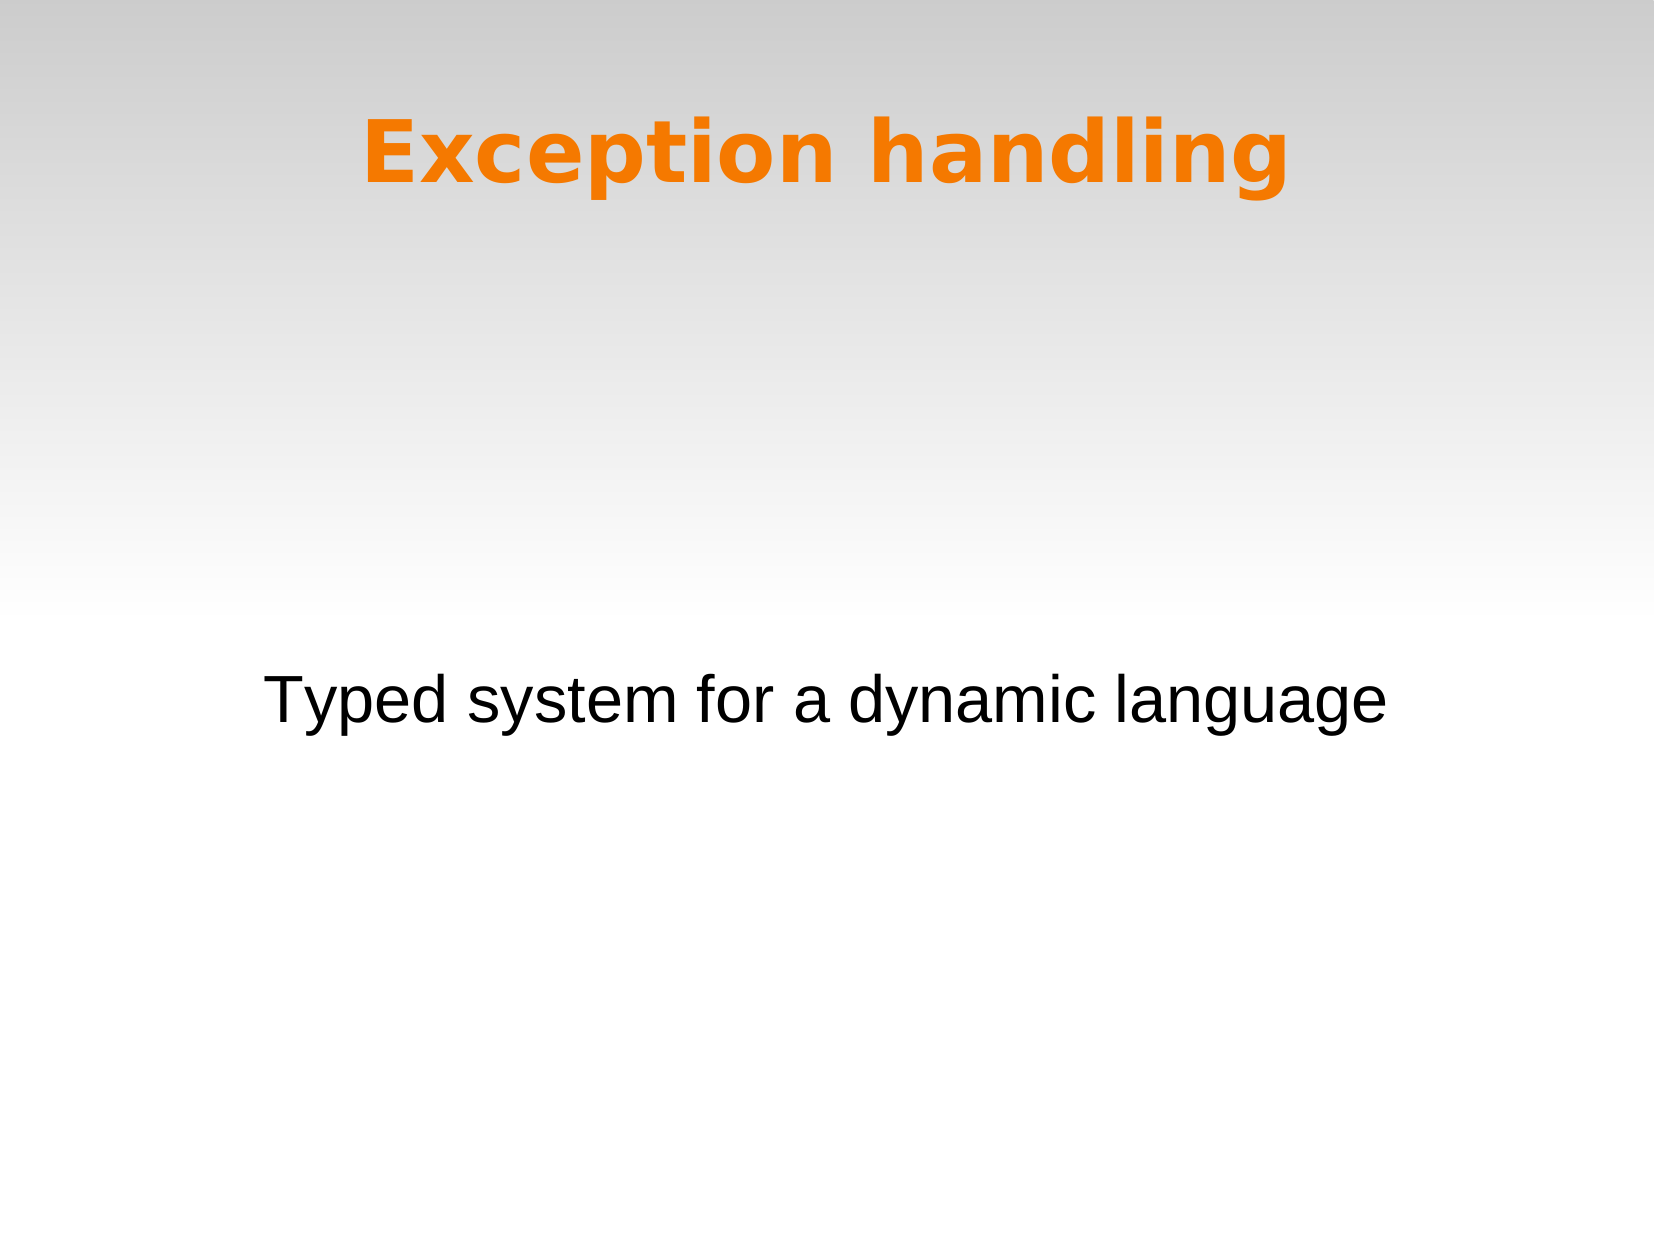

# Exception handling
Typed system for a dynamic language